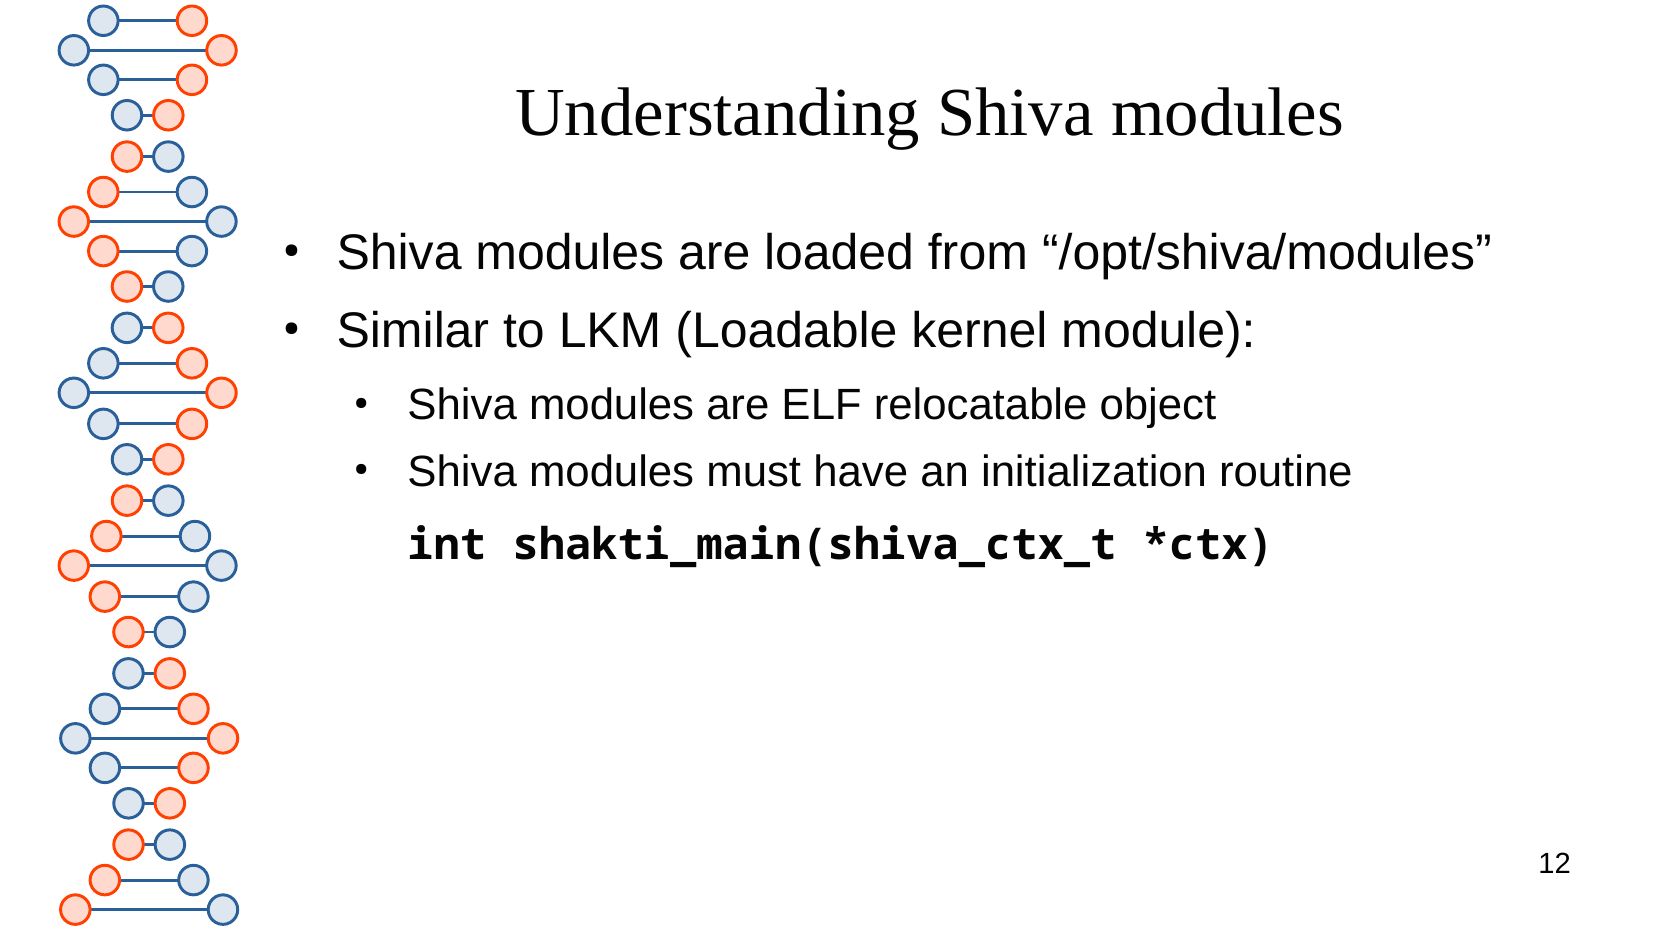

# Understanding Shiva modules
Shiva modules are loaded from “/opt/shiva/modules”
Similar to LKM (Loadable kernel module):
Shiva modules are ELF relocatable object
Shiva modules must have an initialization routine
int shakti_main(shiva_ctx_t *ctx)
12